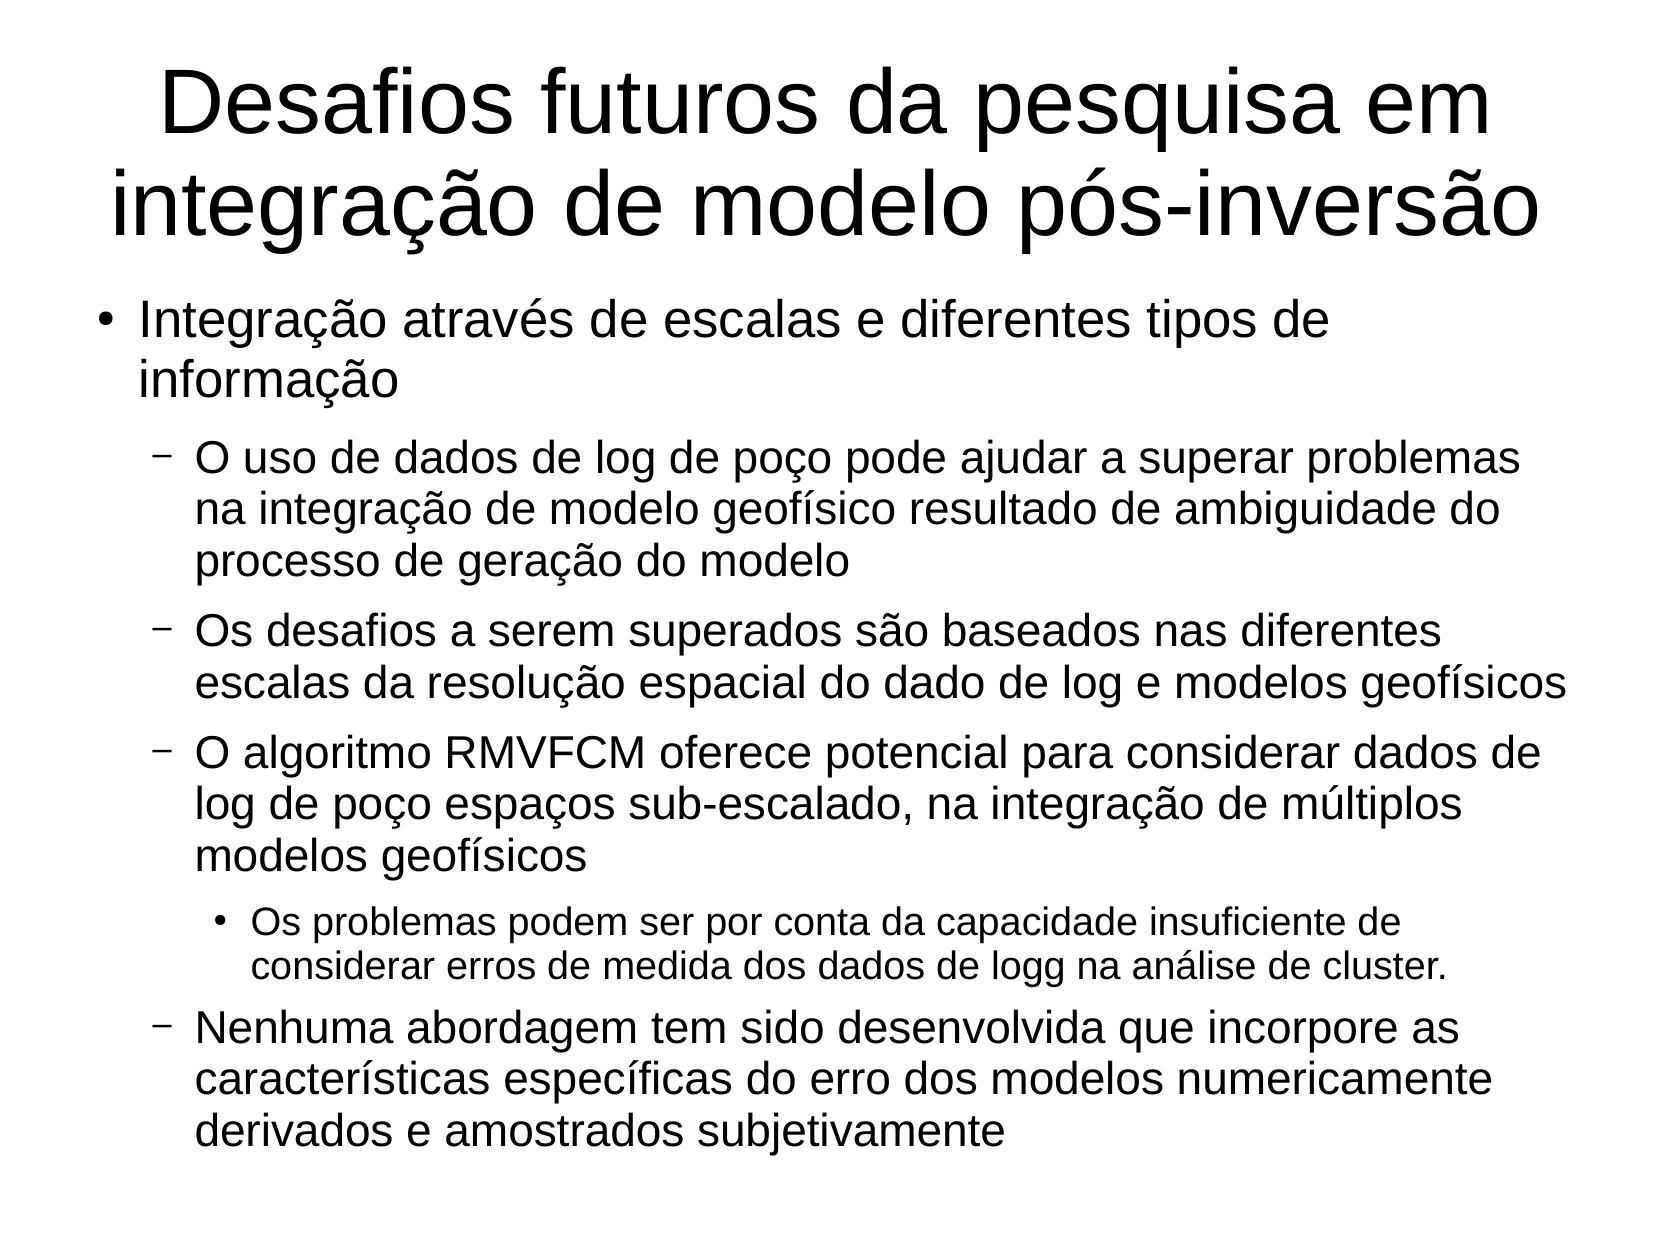

# Desafios futuros da pesquisa em integração de modelo pós-inversão
Integração através de escalas e diferentes tipos de informação
O uso de dados de log de poço pode ajudar a superar problemas na integração de modelo geofísico resultado de ambiguidade do processo de geração do modelo
Os desafios a serem superados são baseados nas diferentes escalas da resolução espacial do dado de log e modelos geofísicos
O algoritmo RMVFCM oferece potencial para considerar dados de log de poço espaços sub-escalado, na integração de múltiplos modelos geofísicos
Os problemas podem ser por conta da capacidade insuficiente de considerar erros de medida dos dados de logg na análise de cluster.
Nenhuma abordagem tem sido desenvolvida que incorpore as características específicas do erro dos modelos numericamente derivados e amostrados subjetivamente